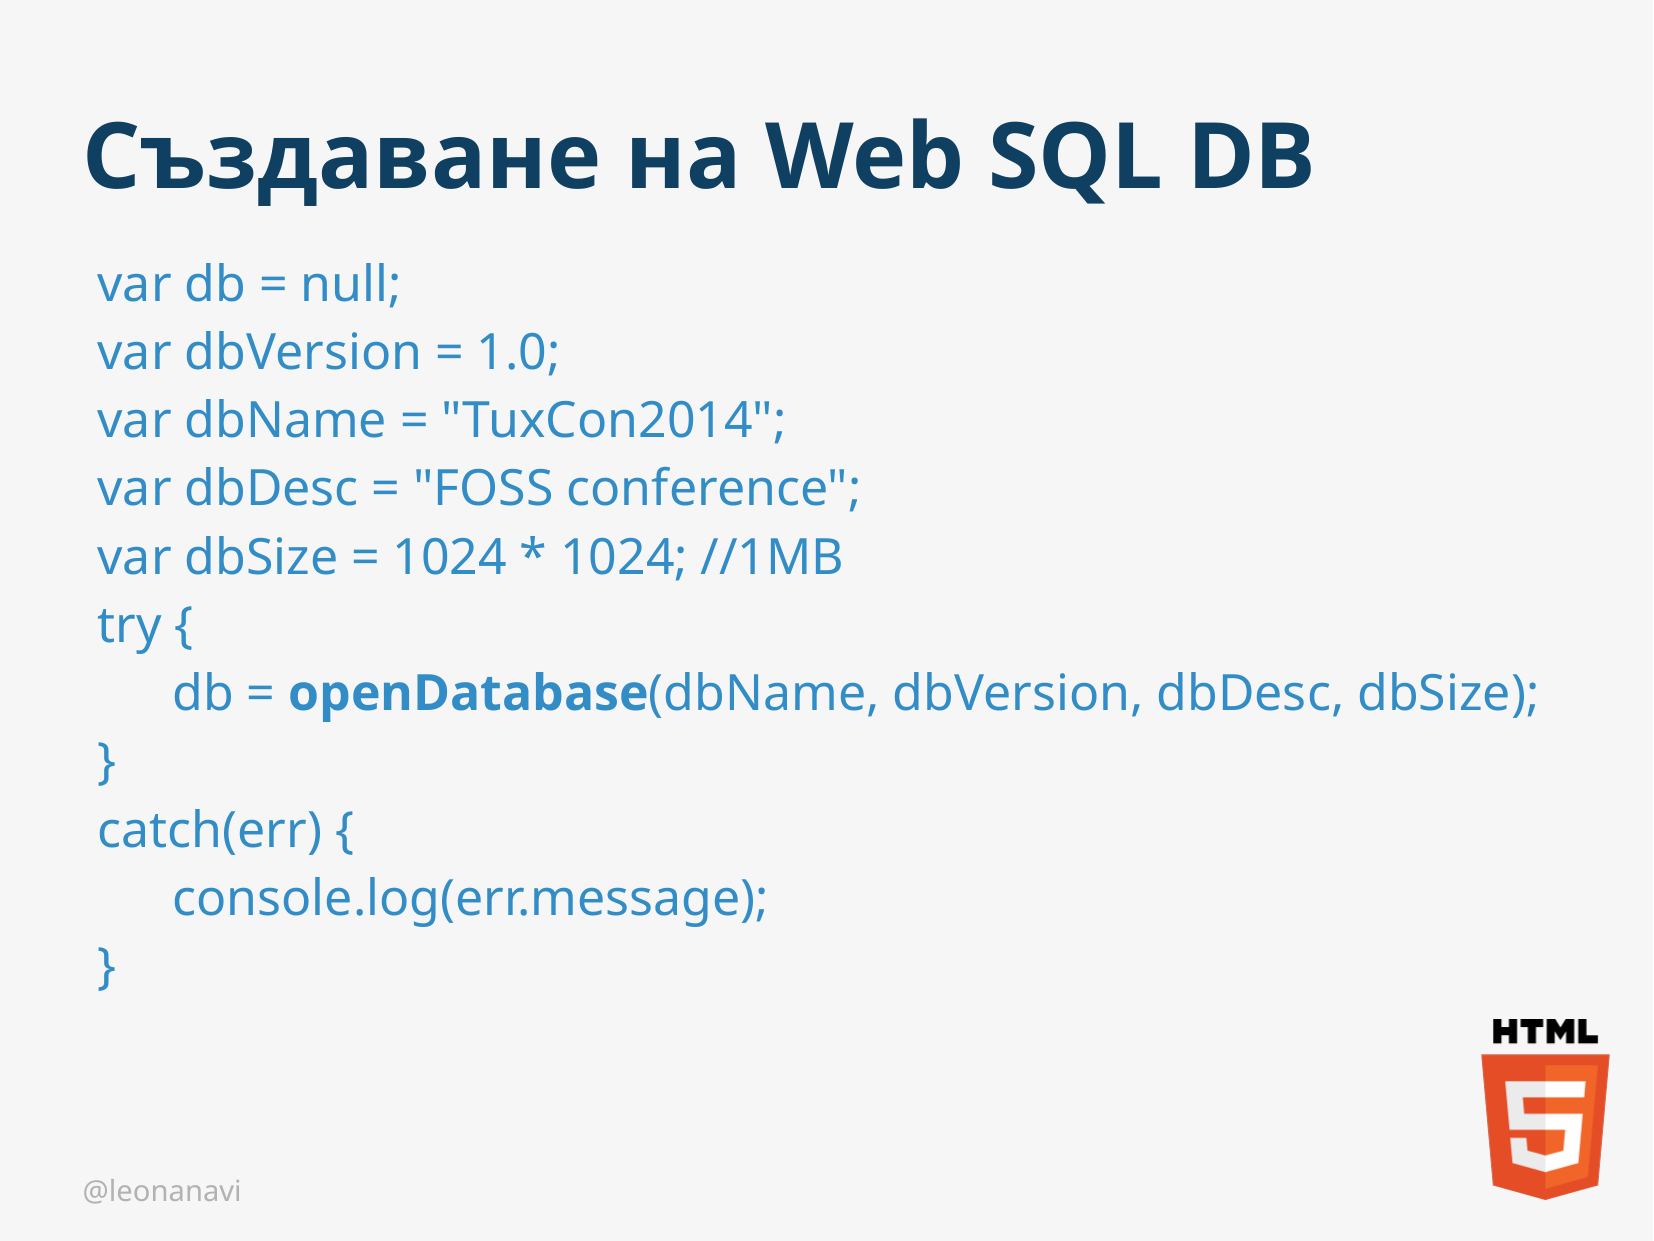

# Създаване на Web SQL DB
var db = null;
var dbVersion = 1.0;
var dbName = "TuxCon2014";
var dbDesc = "FOSS conference";
var dbSize = 1024 * 1024; //1MB
try {
	db = openDatabase(dbName, dbVersion, dbDesc, dbSize);
}
catch(err) {
	console.log(err.message);
}